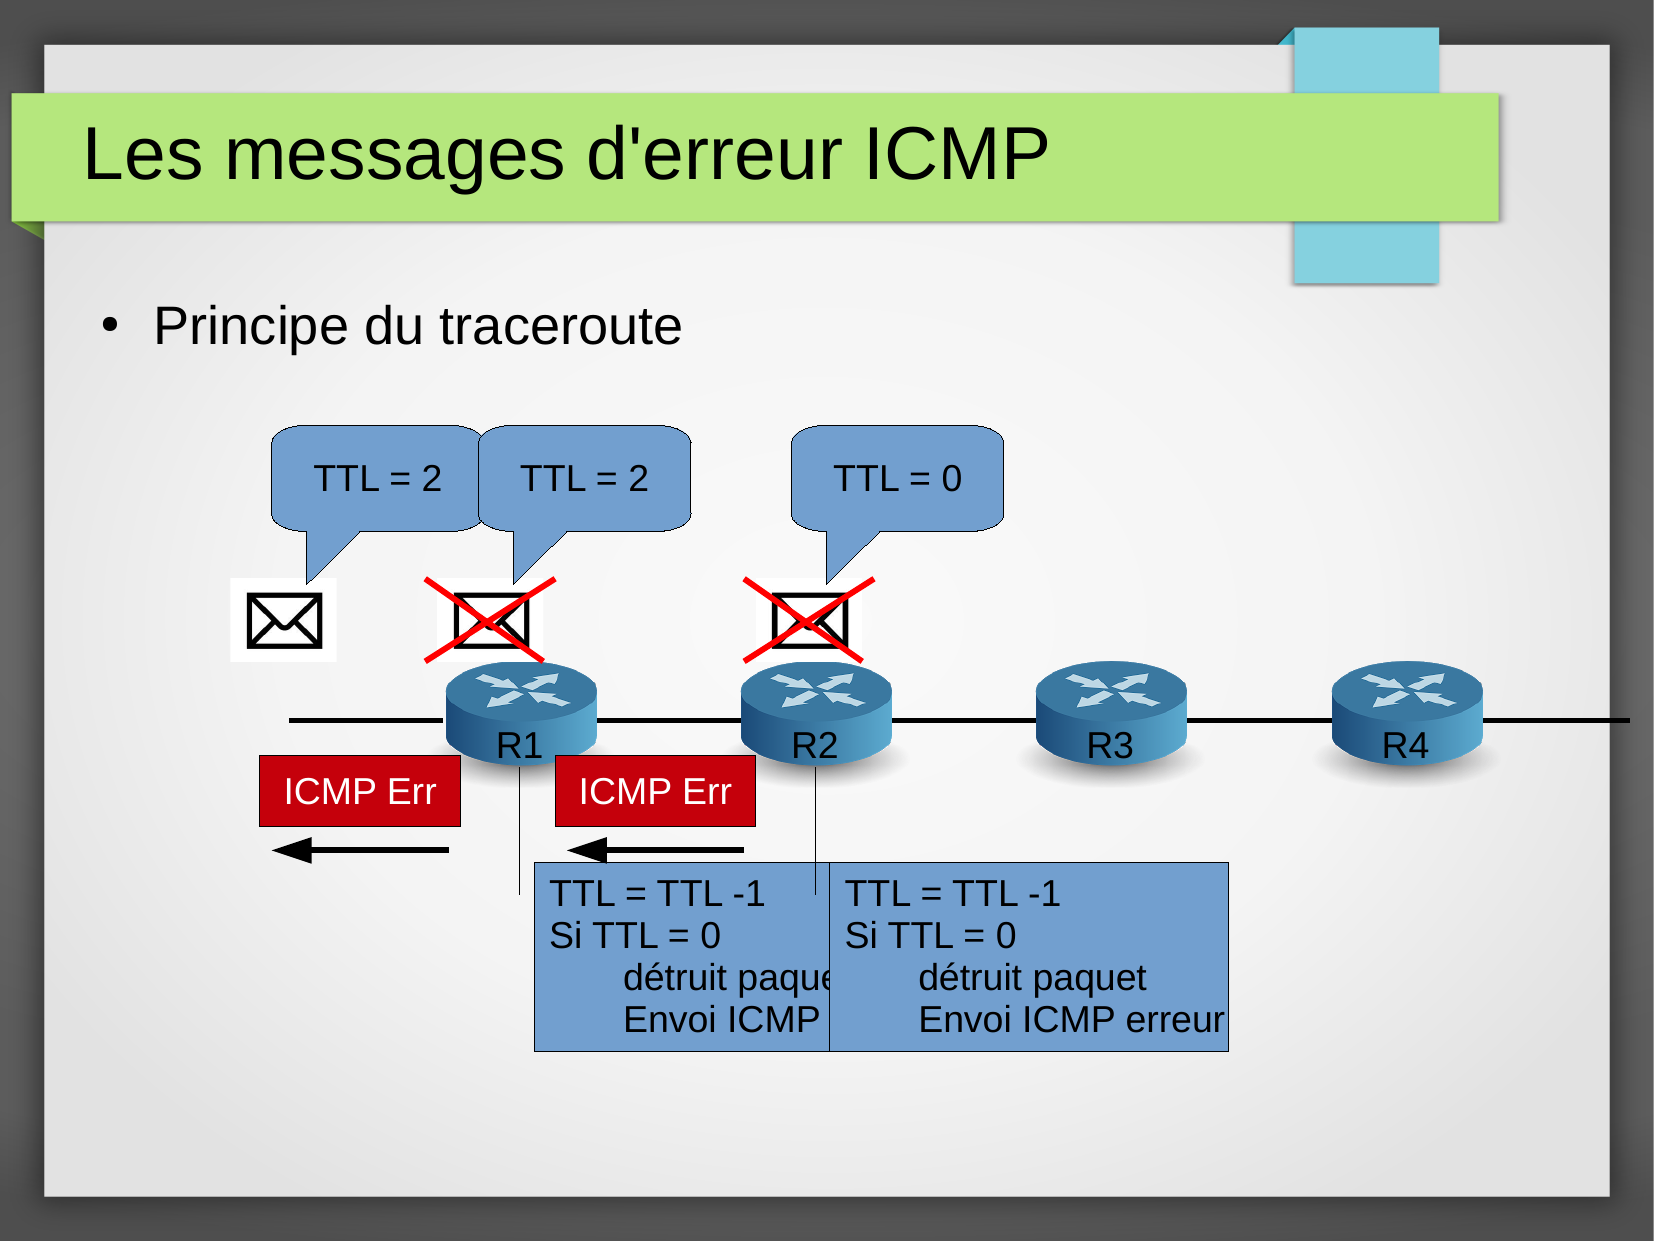

# Les messages d'erreur ICMP
Principe du traceroute
TTL = 1
TTL = 2
TTL = 0
TTL = 1
TTL = 2
TTL = 1
TTL = 0
R1
R2
R3
R4
ICMP Err
ICMP Err
TTL = TTL -1
Si TTL = 0
	détruit paquet
	Envoi ICMP erreur
TTL = TTL -1
Si TTL = 0
	détruit paquet
	Envoi ICMP erreur